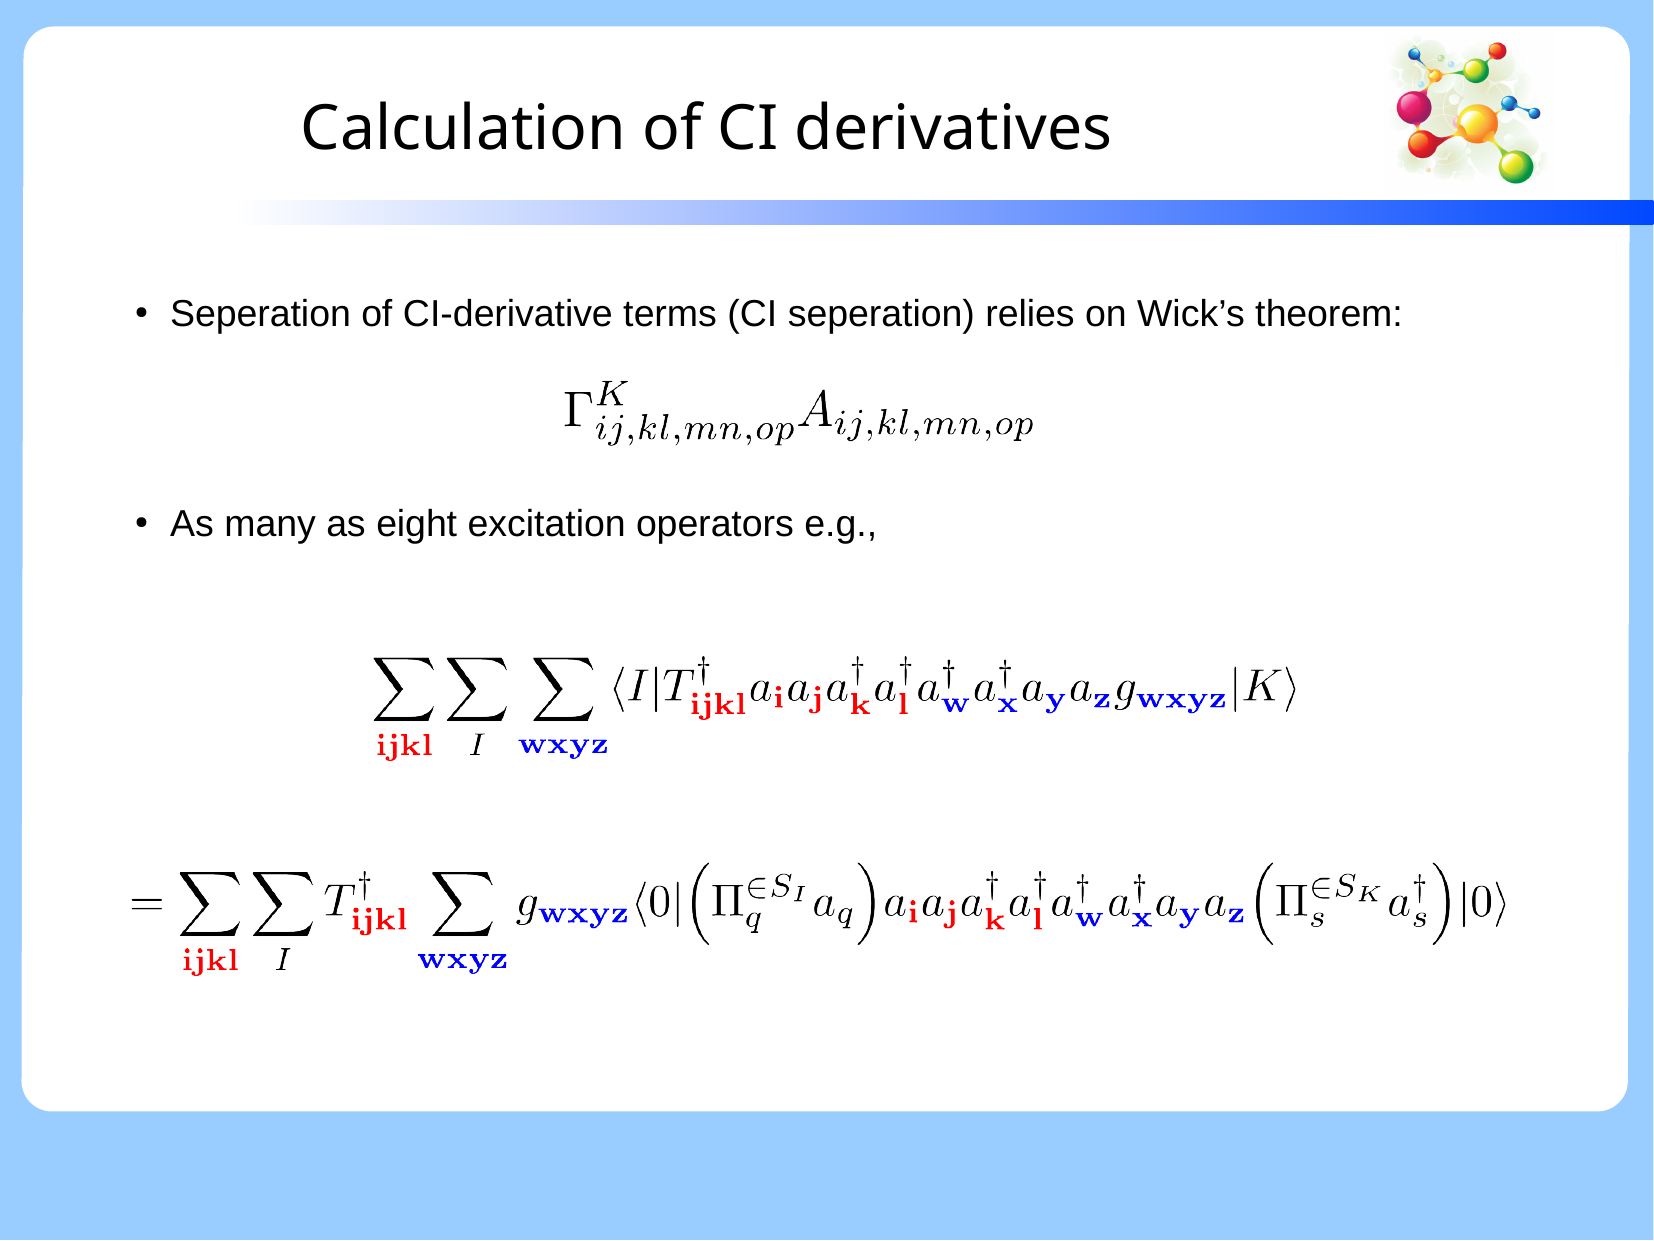

# Calculation of CI derivatives
Seperation of CI-derivative terms (CI seperation) relies on Wick’s theorem:
As many as eight excitation operators e.g.,